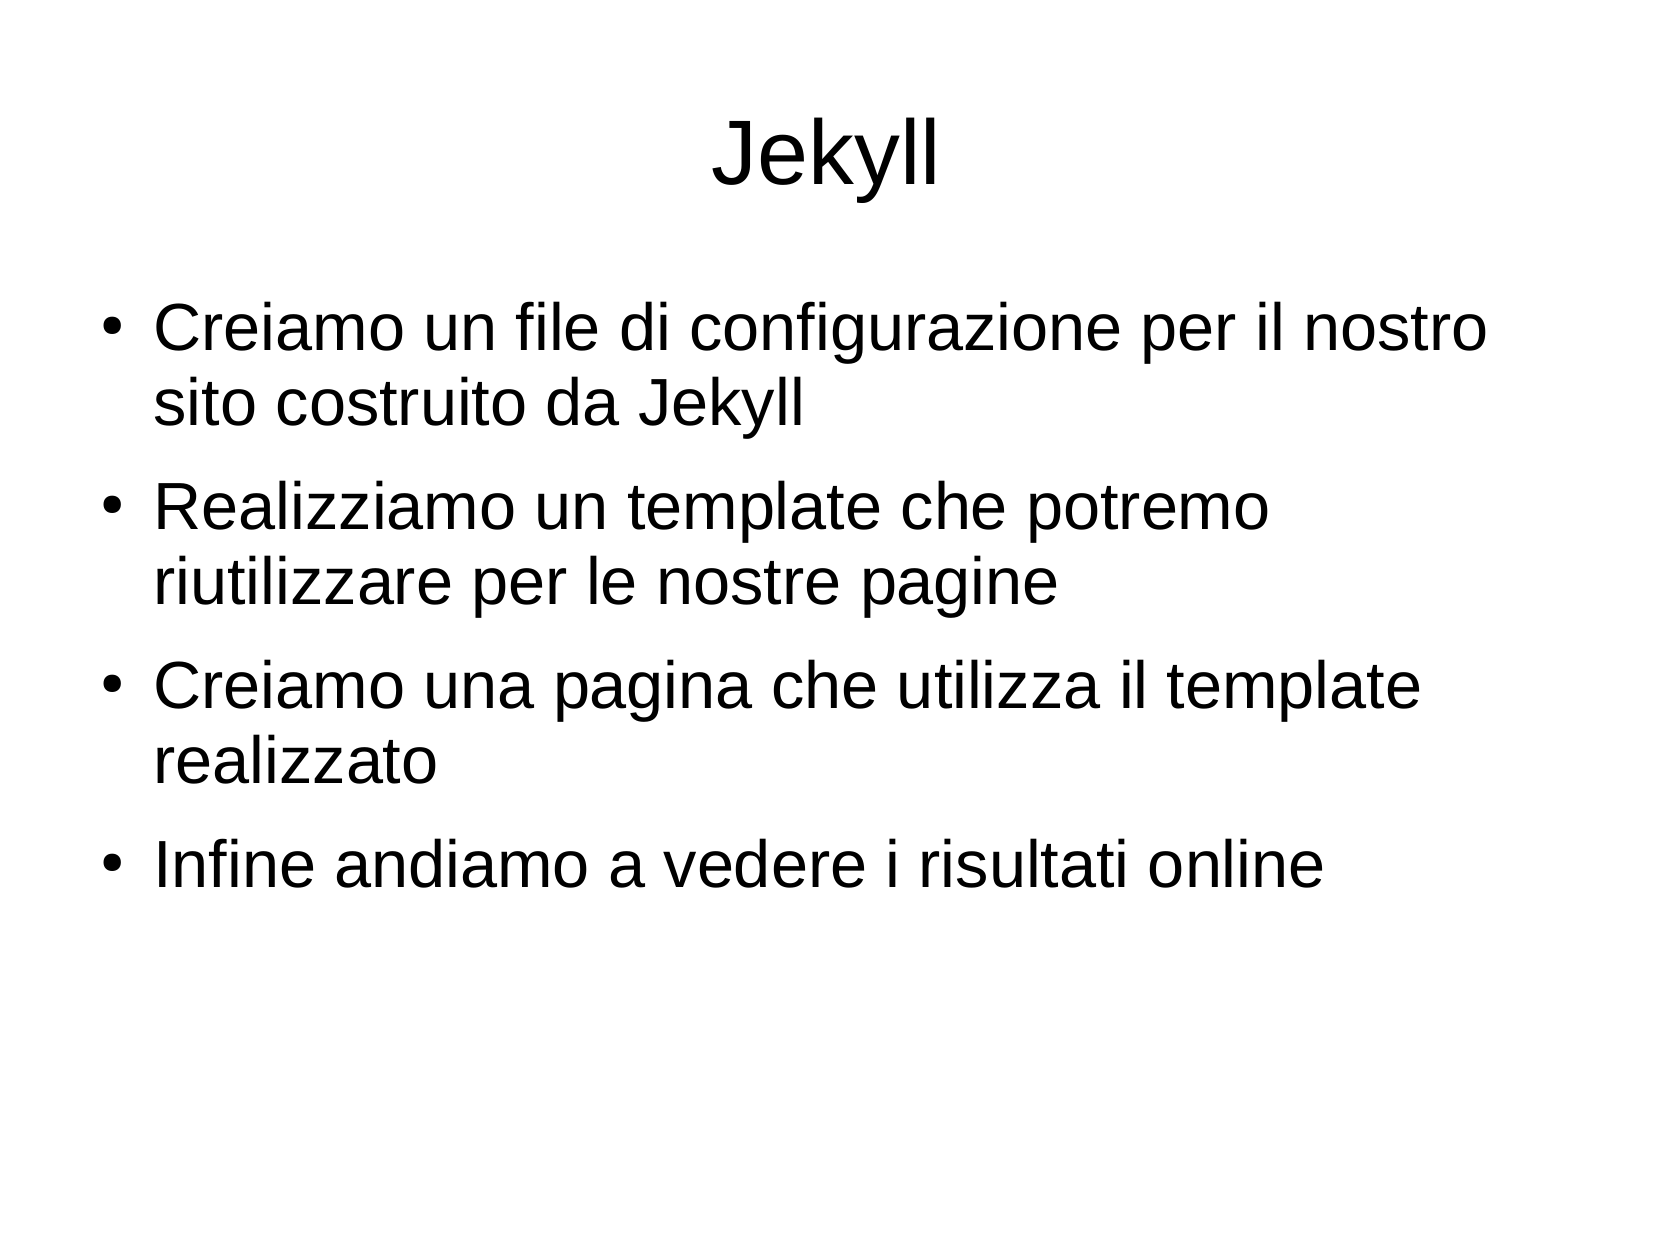

# Jekyll
Creiamo un file di configurazione per il nostro sito costruito da Jekyll
Realizziamo un template che potremo riutilizzare per le nostre pagine
Creiamo una pagina che utilizza il template realizzato
Infine andiamo a vedere i risultati online